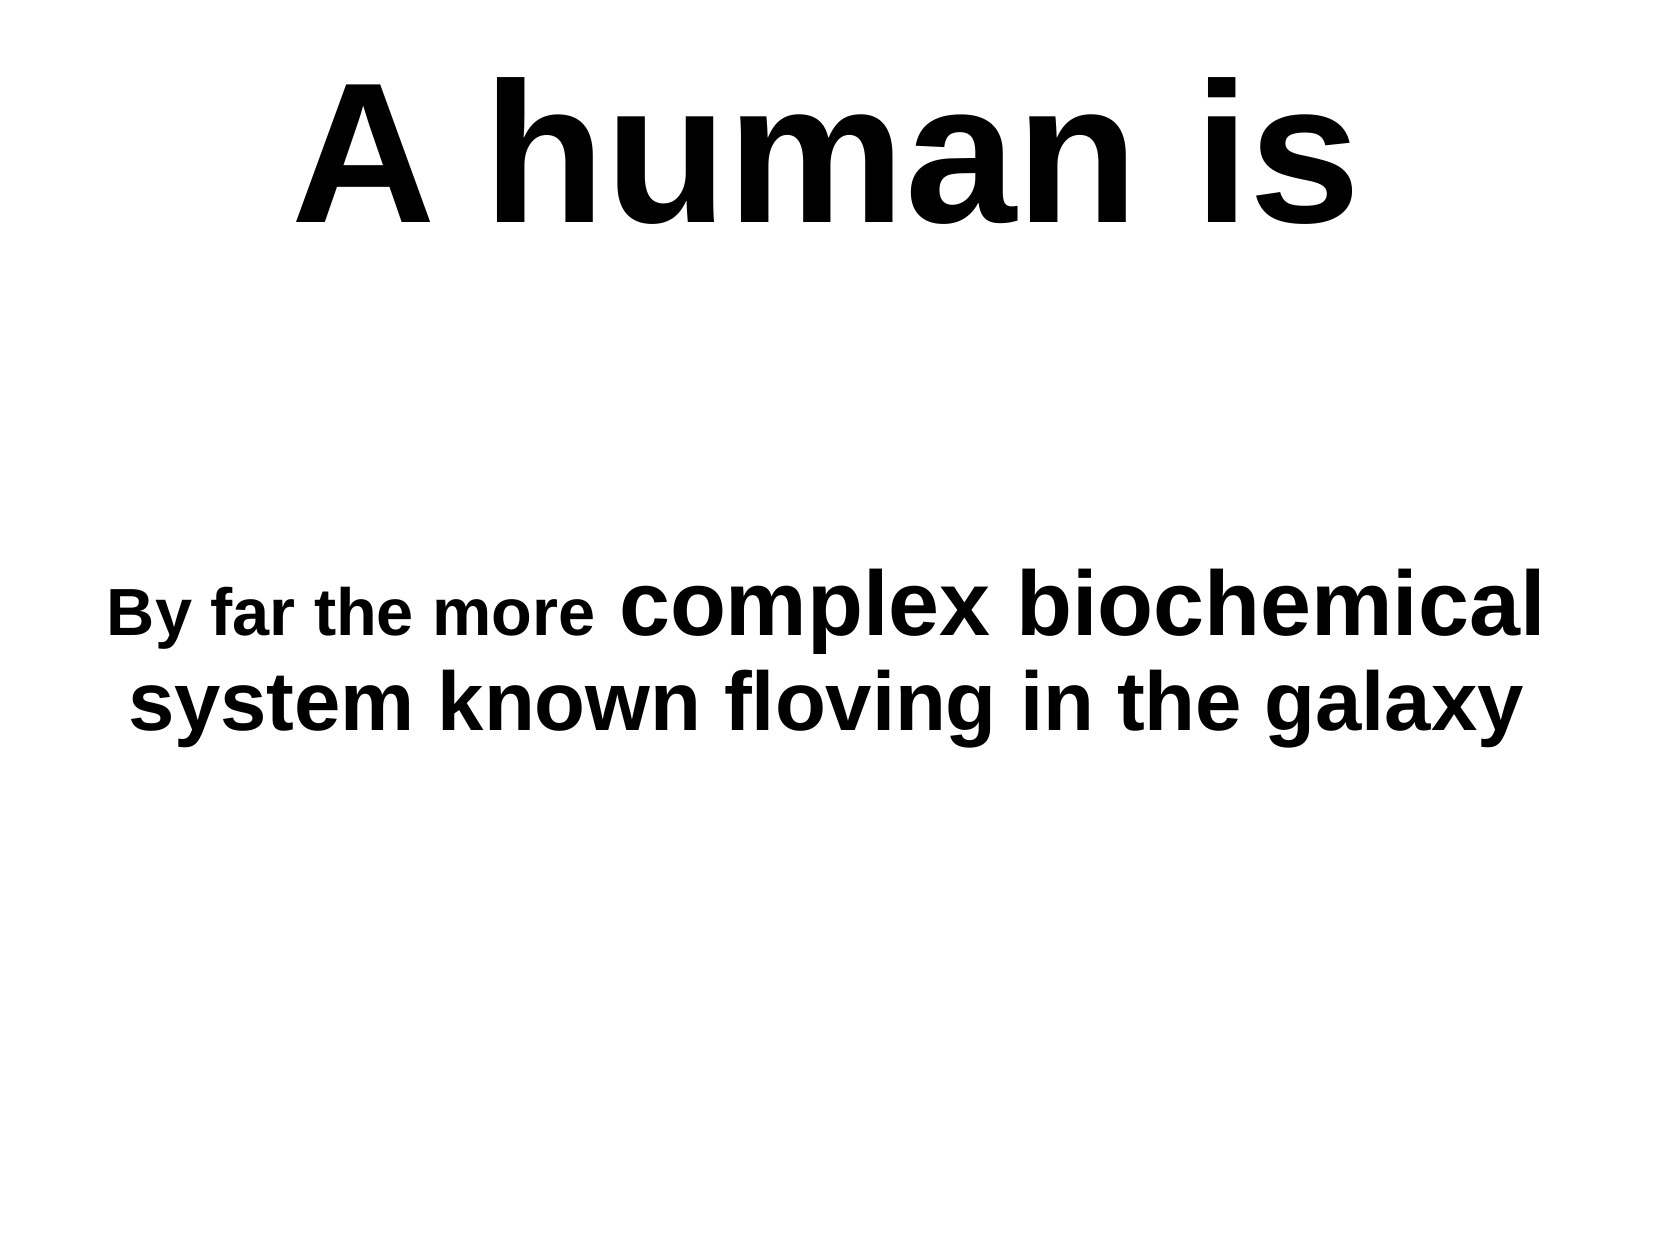

# A human is
By far the more complex biochemical system known floving in the galaxy